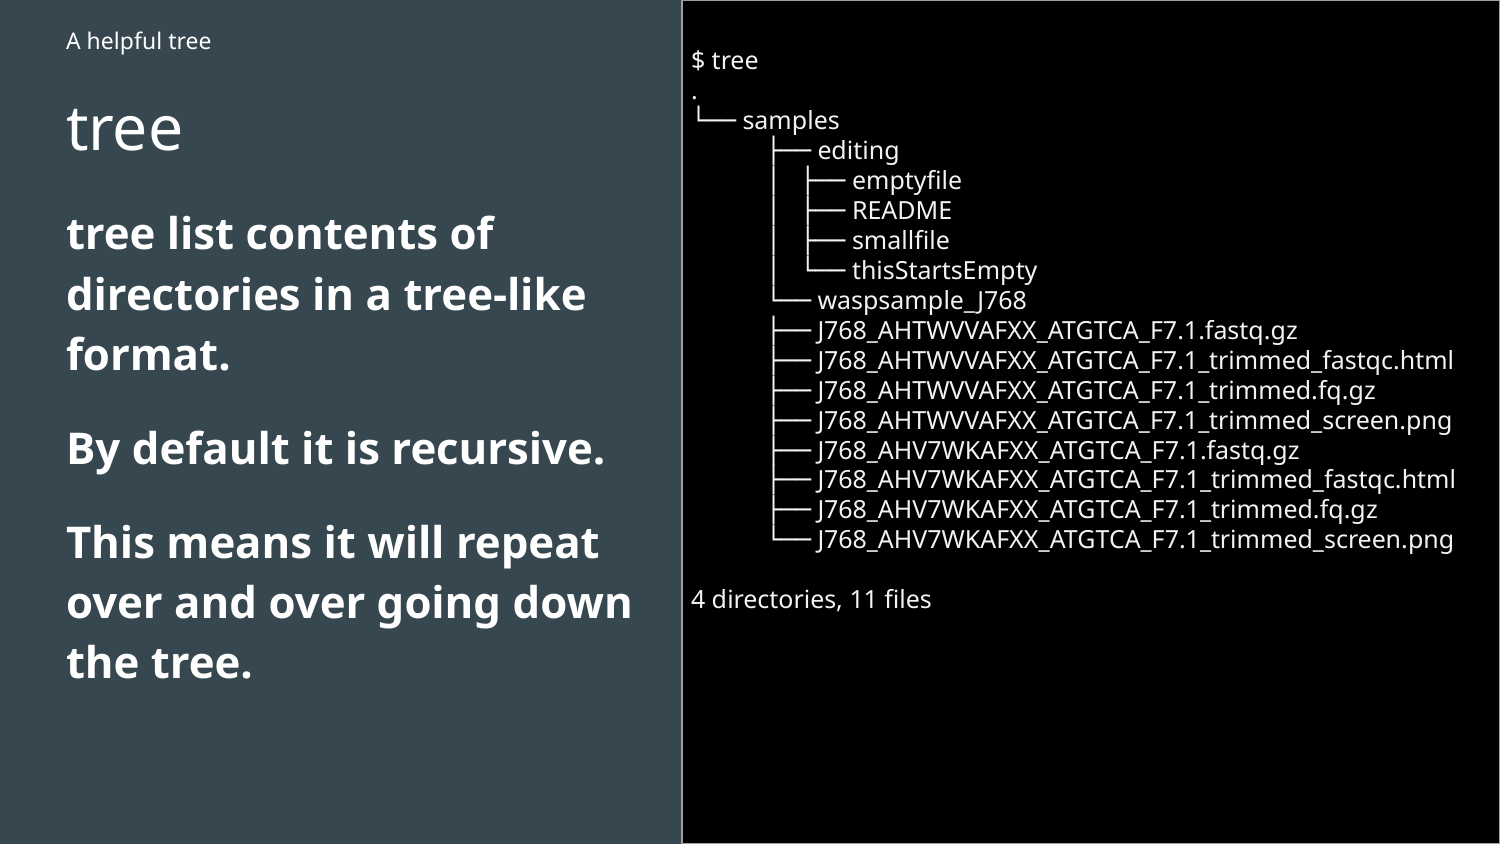

$ tree
.
└── samples
	├── editing
	│ ├── emptyfile
	│ ├── README
	│ ├── smallfile
	│ └── thisStartsEmpty
	└── waspsample_J768
 	├── J768_AHTWVVAFXX_ATGTCA_F7.1.fastq.gz
 	├── J768_AHTWVVAFXX_ATGTCA_F7.1_trimmed_fastqc.html
 	├── J768_AHTWVVAFXX_ATGTCA_F7.1_trimmed.fq.gz
 	├── J768_AHTWVVAFXX_ATGTCA_F7.1_trimmed_screen.png
 	├── J768_AHV7WKAFXX_ATGTCA_F7.1.fastq.gz
 	├── J768_AHV7WKAFXX_ATGTCA_F7.1_trimmed_fastqc.html
 	├── J768_AHV7WKAFXX_ATGTCA_F7.1_trimmed.fq.gz
 	└── J768_AHV7WKAFXX_ATGTCA_F7.1_trimmed_screen.png
4 directories, 11 files
A helpful tree
# tree
tree list contents of directories in a tree-like format.
By default it is recursive.
This means it will repeat over and over going down the tree.